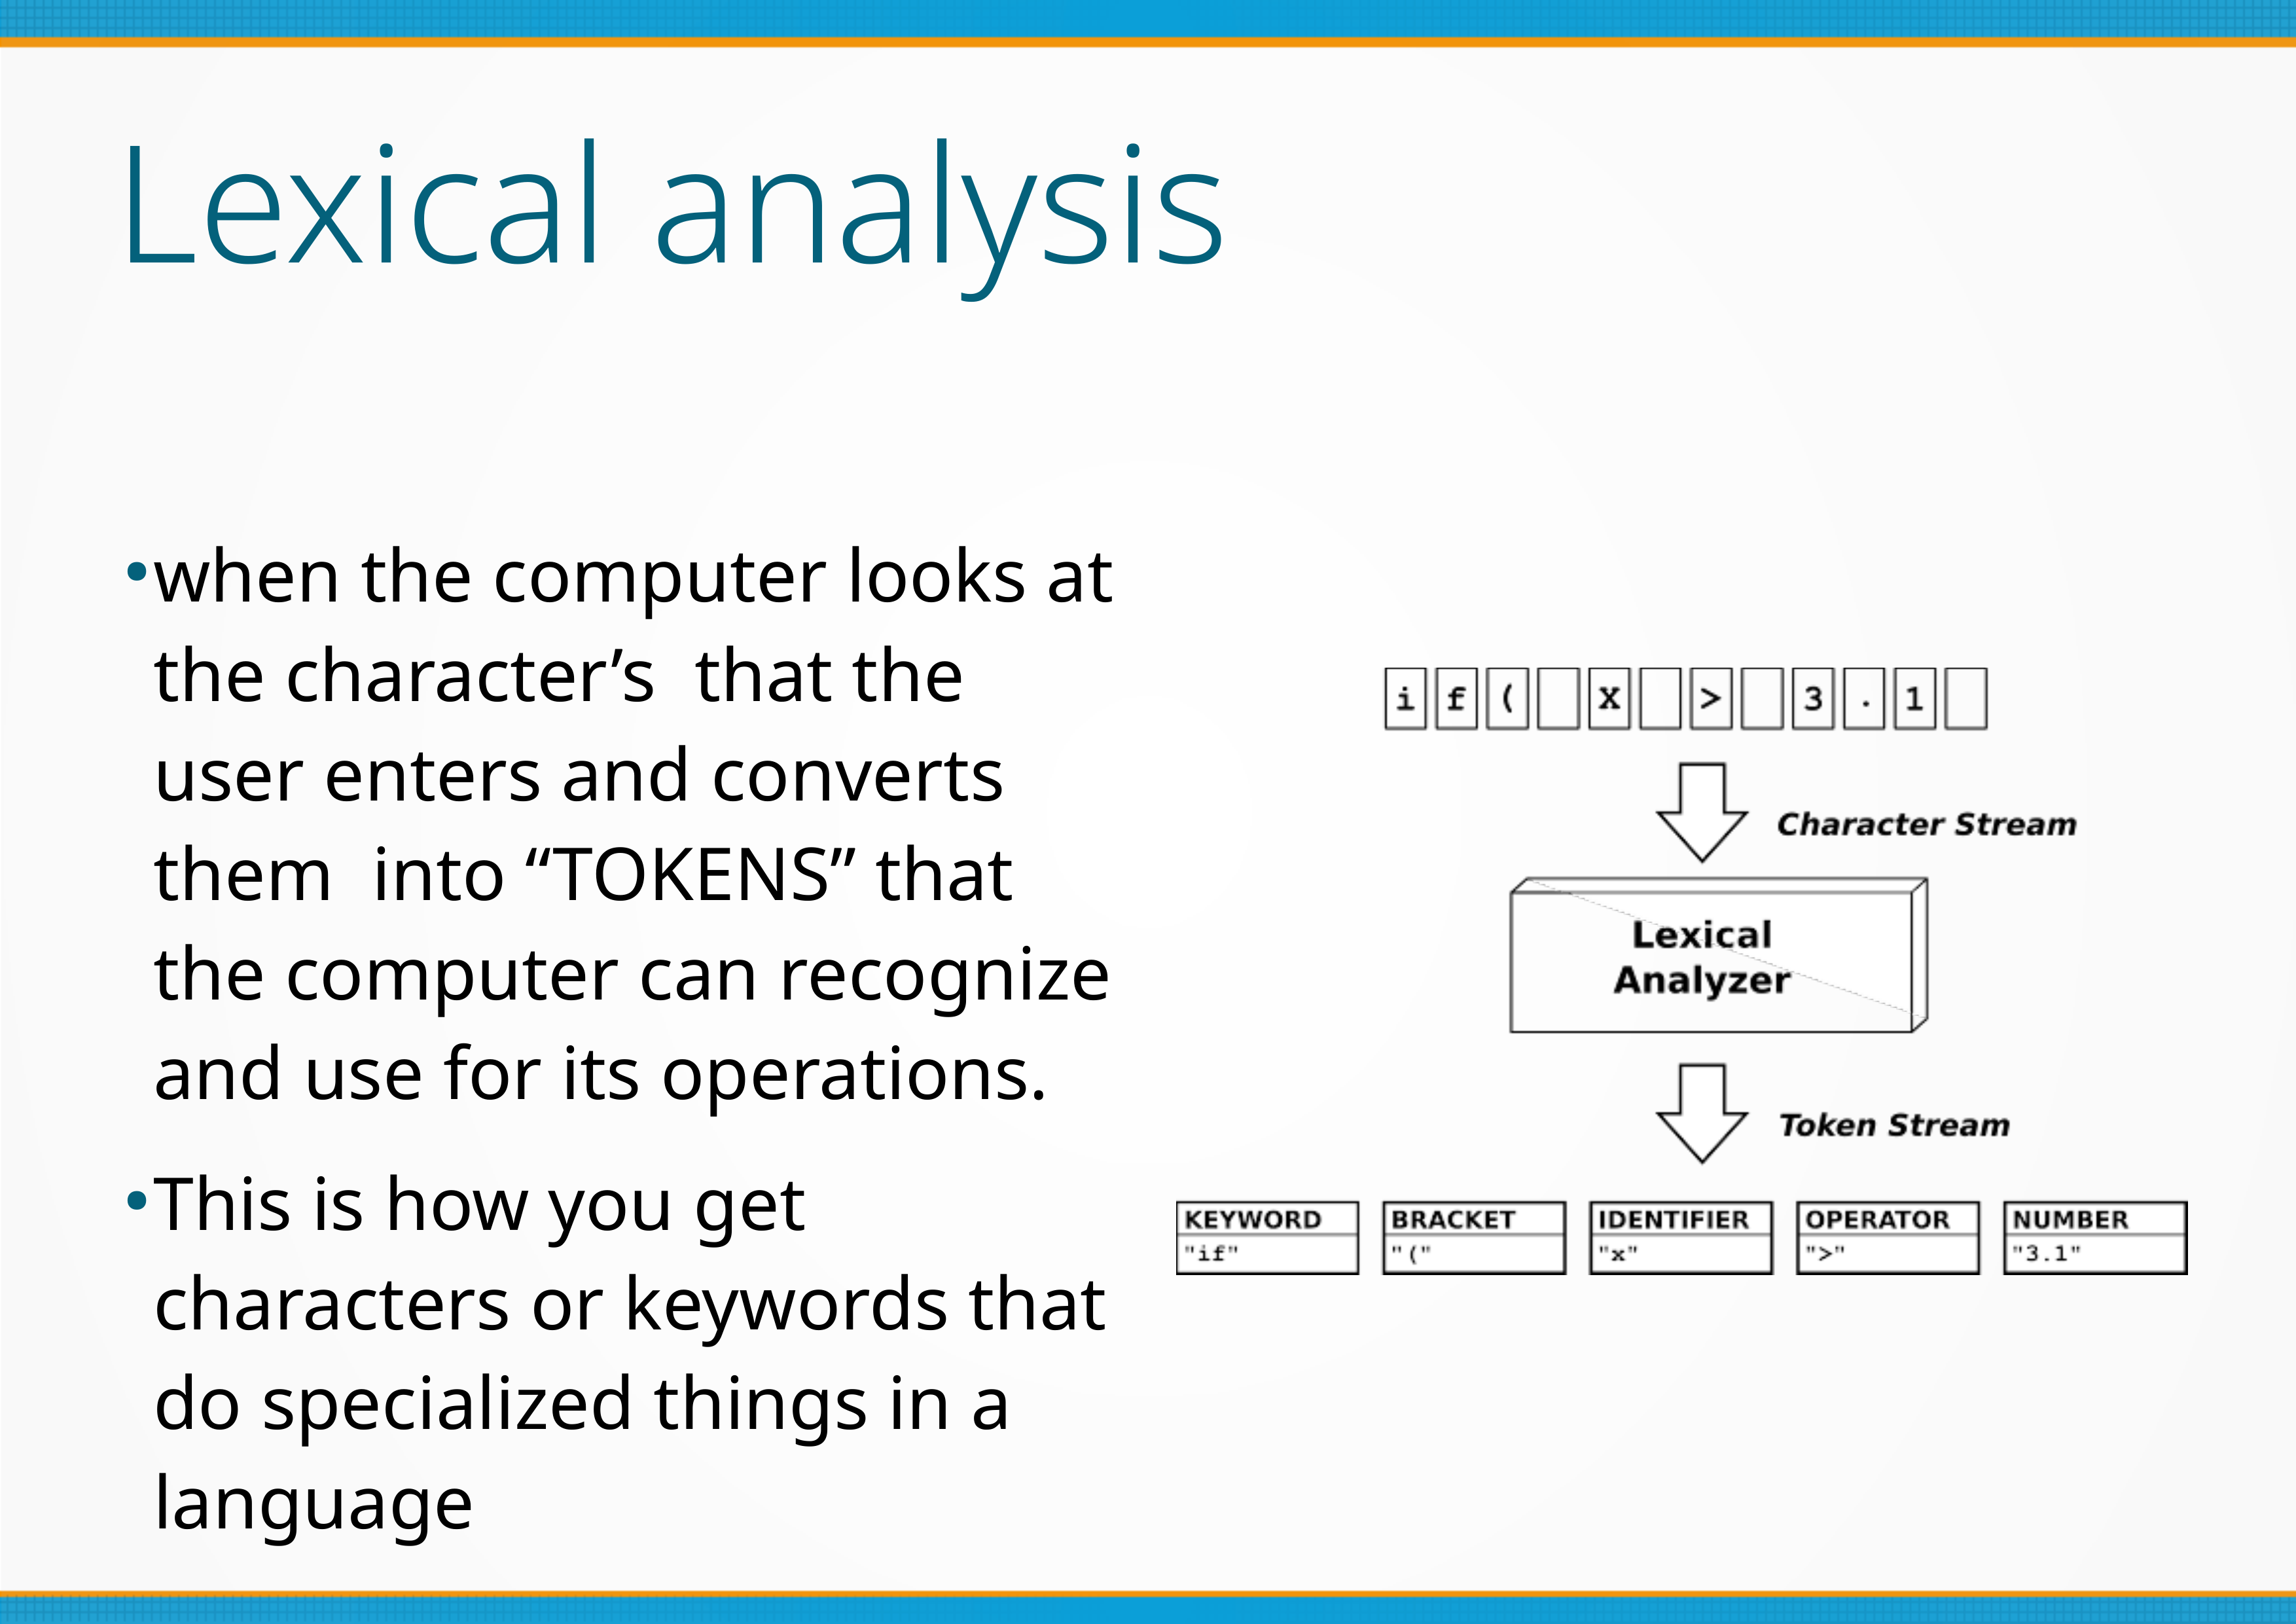

# Lexical analysis
when the computer looks at the character’s that the user enters and converts them into “TOKENS” that the computer can recognize and use for its operations.
This is how you get characters or keywords that do specialized things in a language